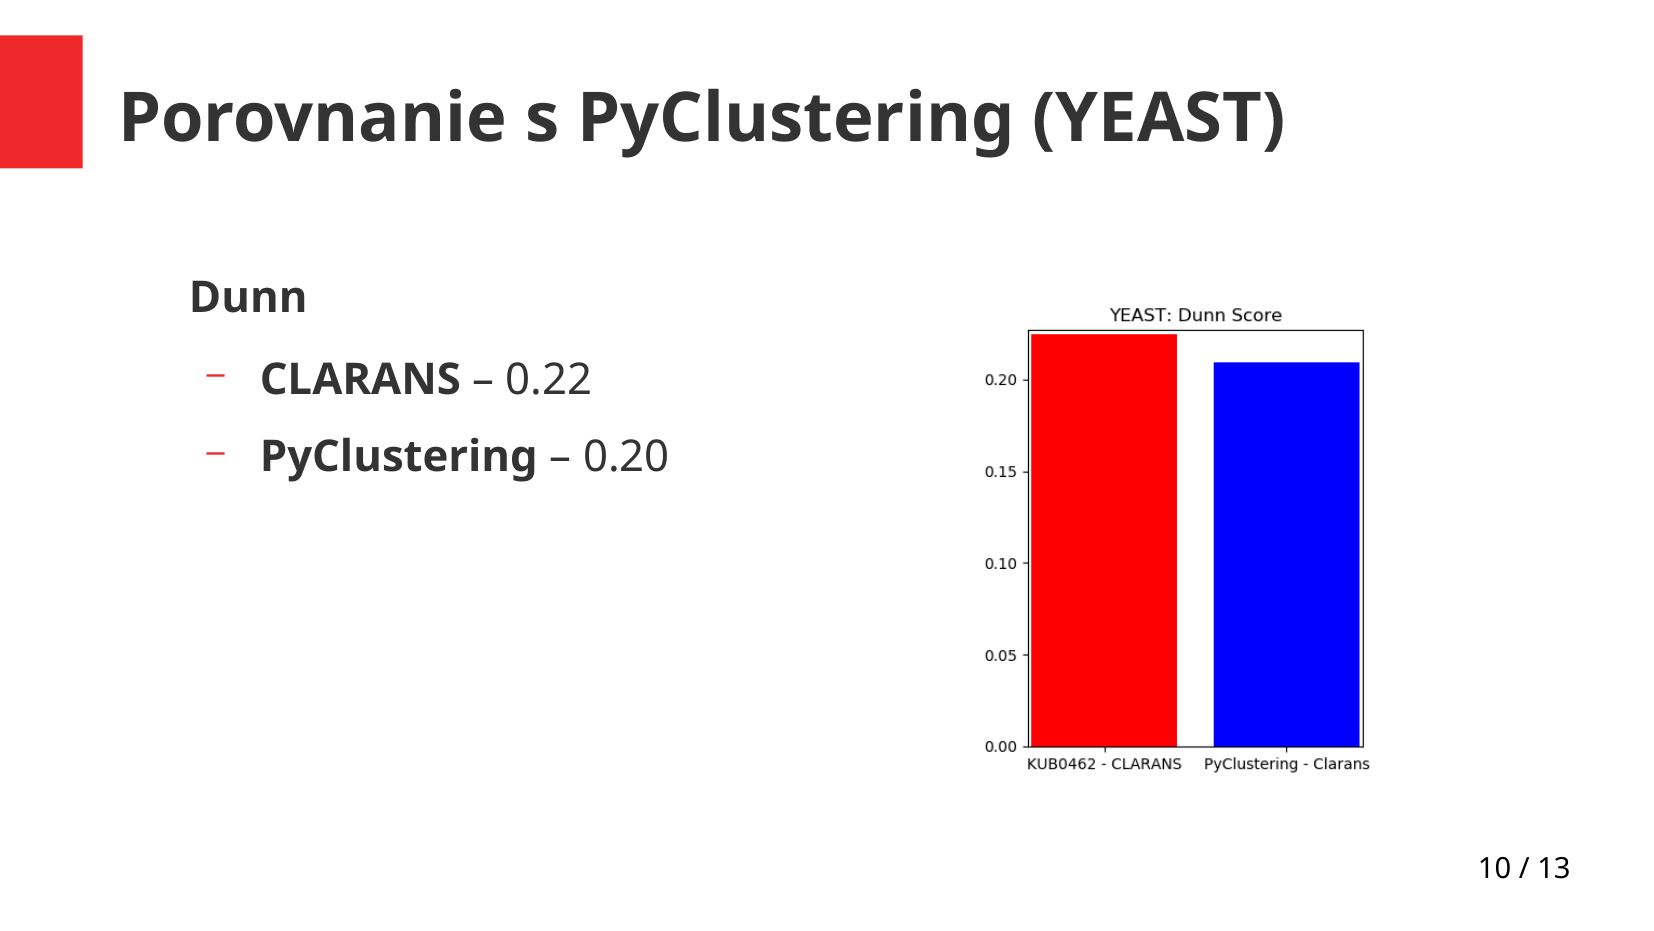

# Porovnanie s PyClustering (YEAST)
Dunn
CLARANS – 0.22
PyClustering – 0.20
10